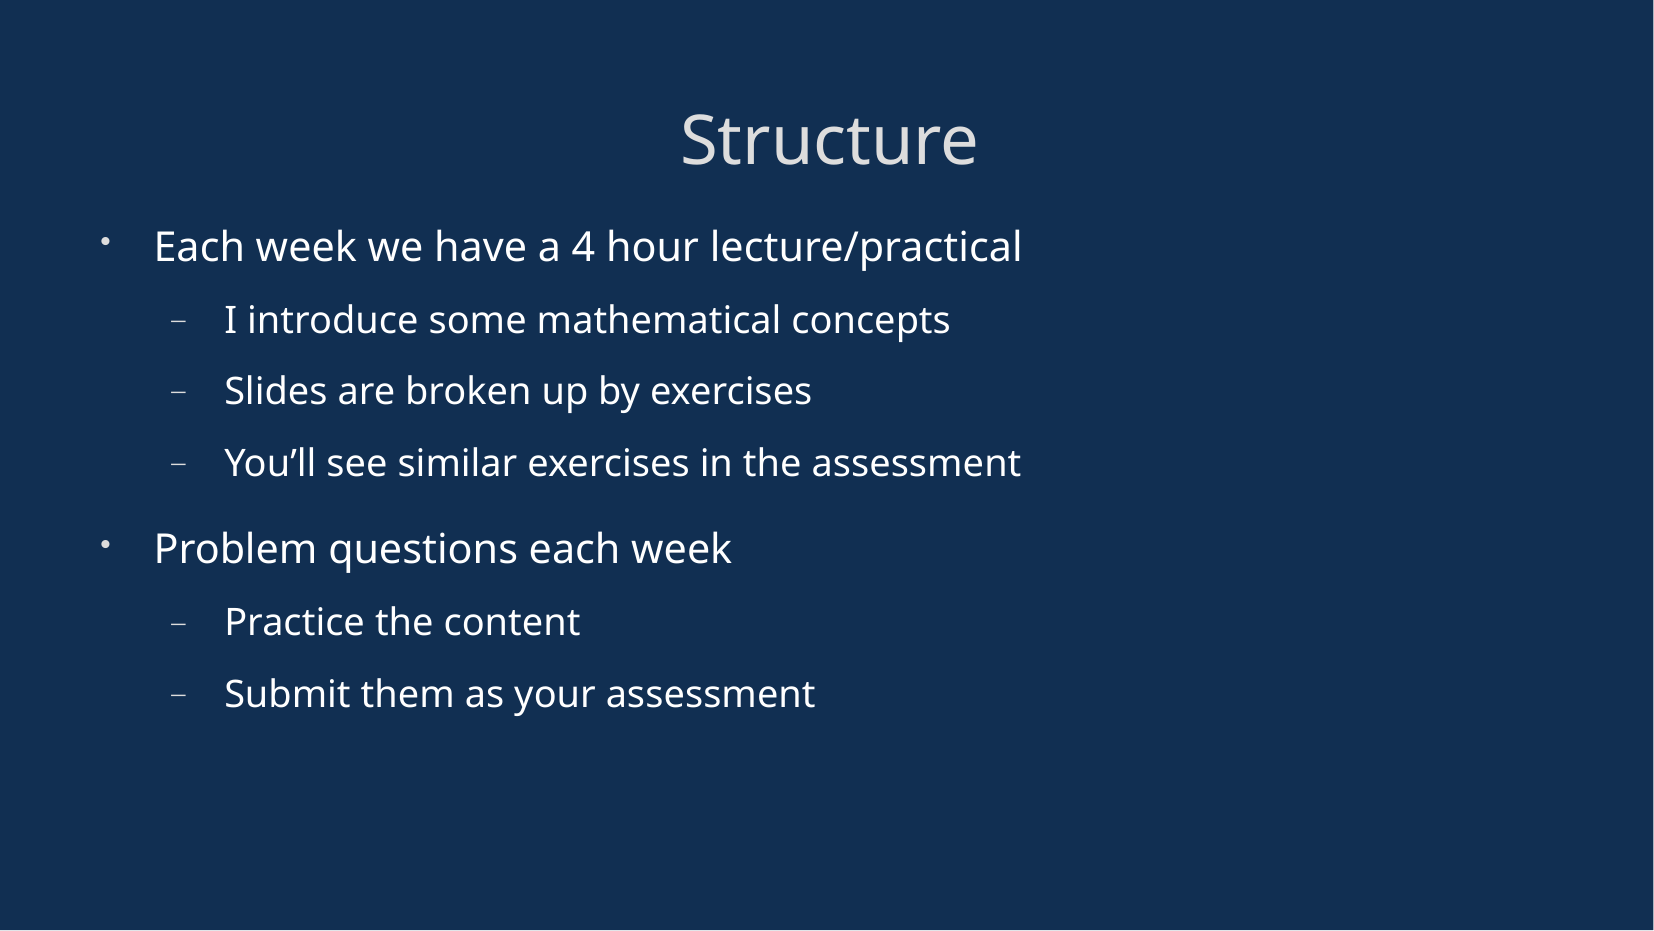

# Structure
Each week we have a 4 hour lecture/practical
I introduce some mathematical concepts
Slides are broken up by exercises
You’ll see similar exercises in the assessment
Problem questions each week
Practice the content
Submit them as your assessment